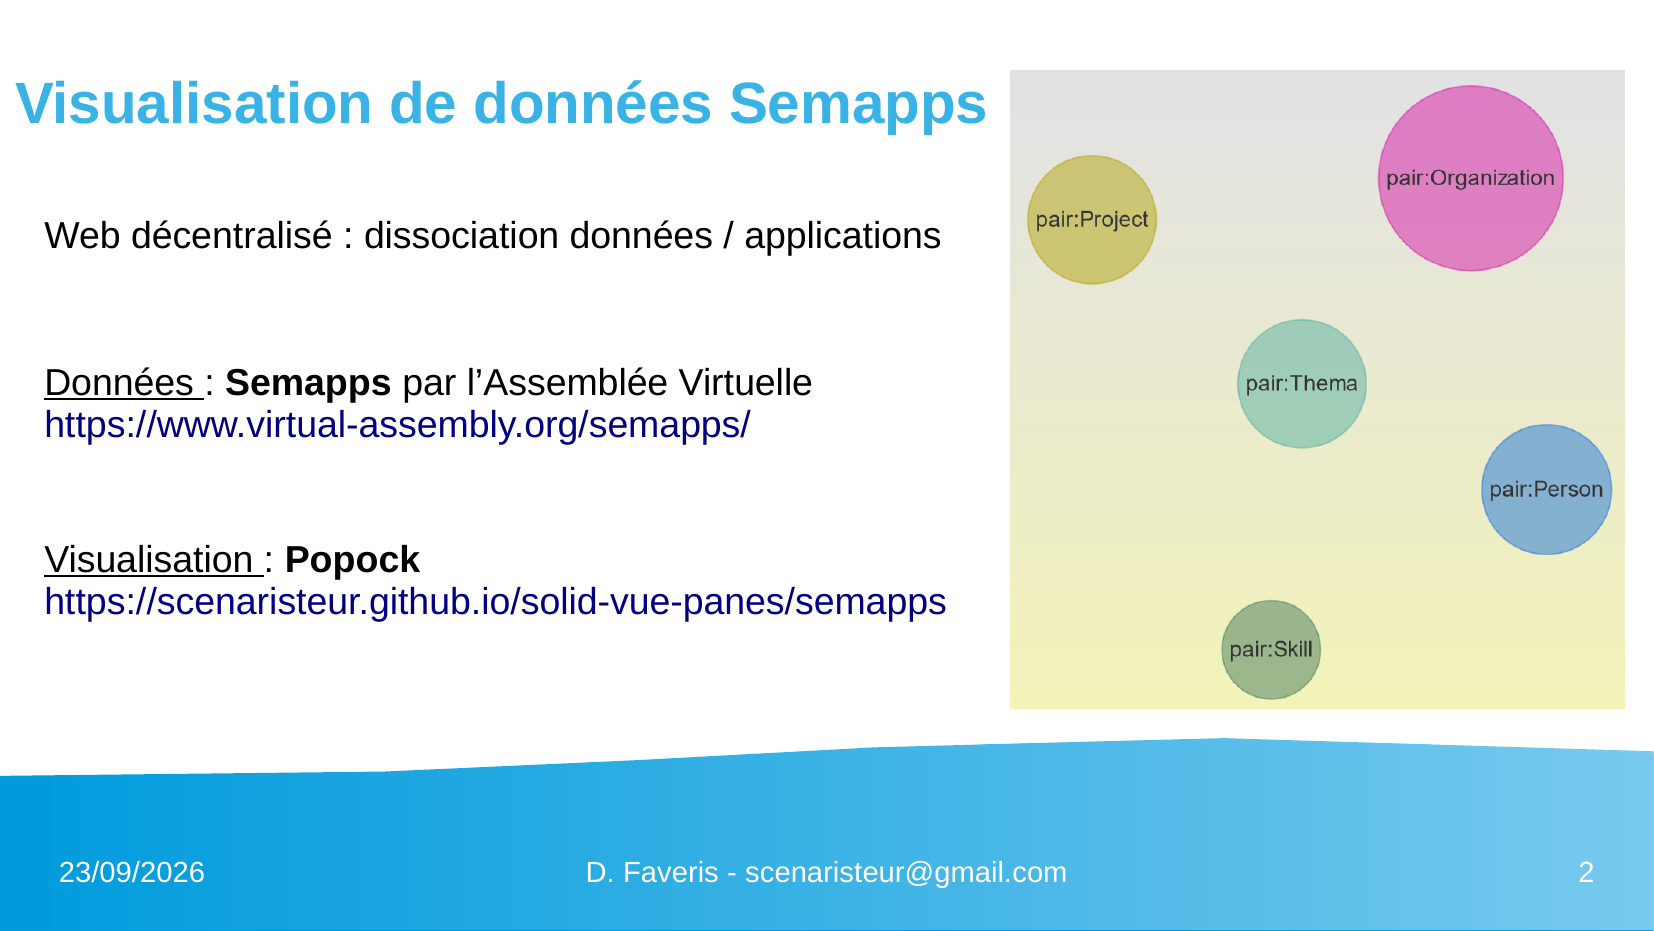

# Visualisation de données Semapps
Web décentralisé : dissociation données / applications
Données : Semapps par l’Assemblée Virtuelle
https://www.virtual-assembly.org/semapps/
Visualisation : Popock
https://scenaristeur.github.io/solid-vue-panes/semapps